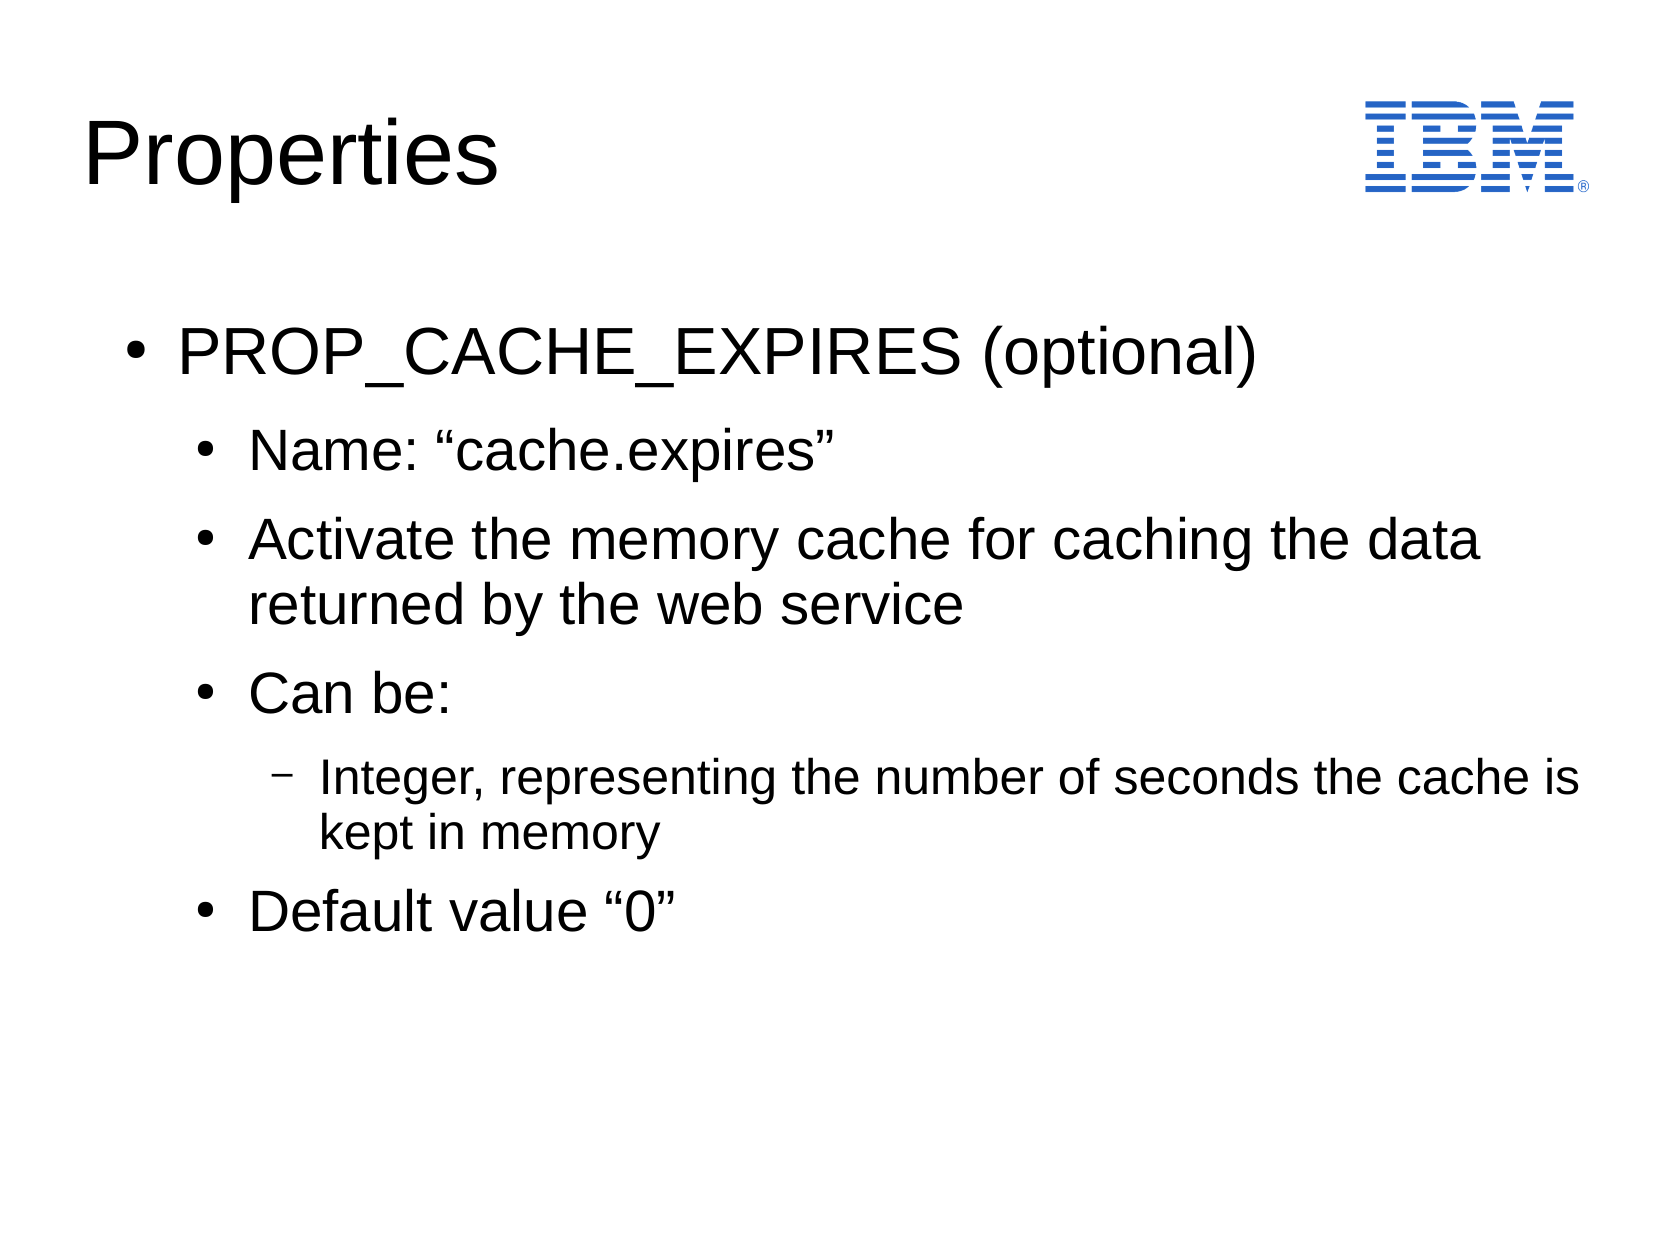

# Properties
PROP_CACHE_EXPIRES (optional)
Name: “cache.expires”
Activate the memory cache for caching the data returned by the web service
Can be:
Integer, representing the number of seconds the cache is kept in memory
Default value “0”